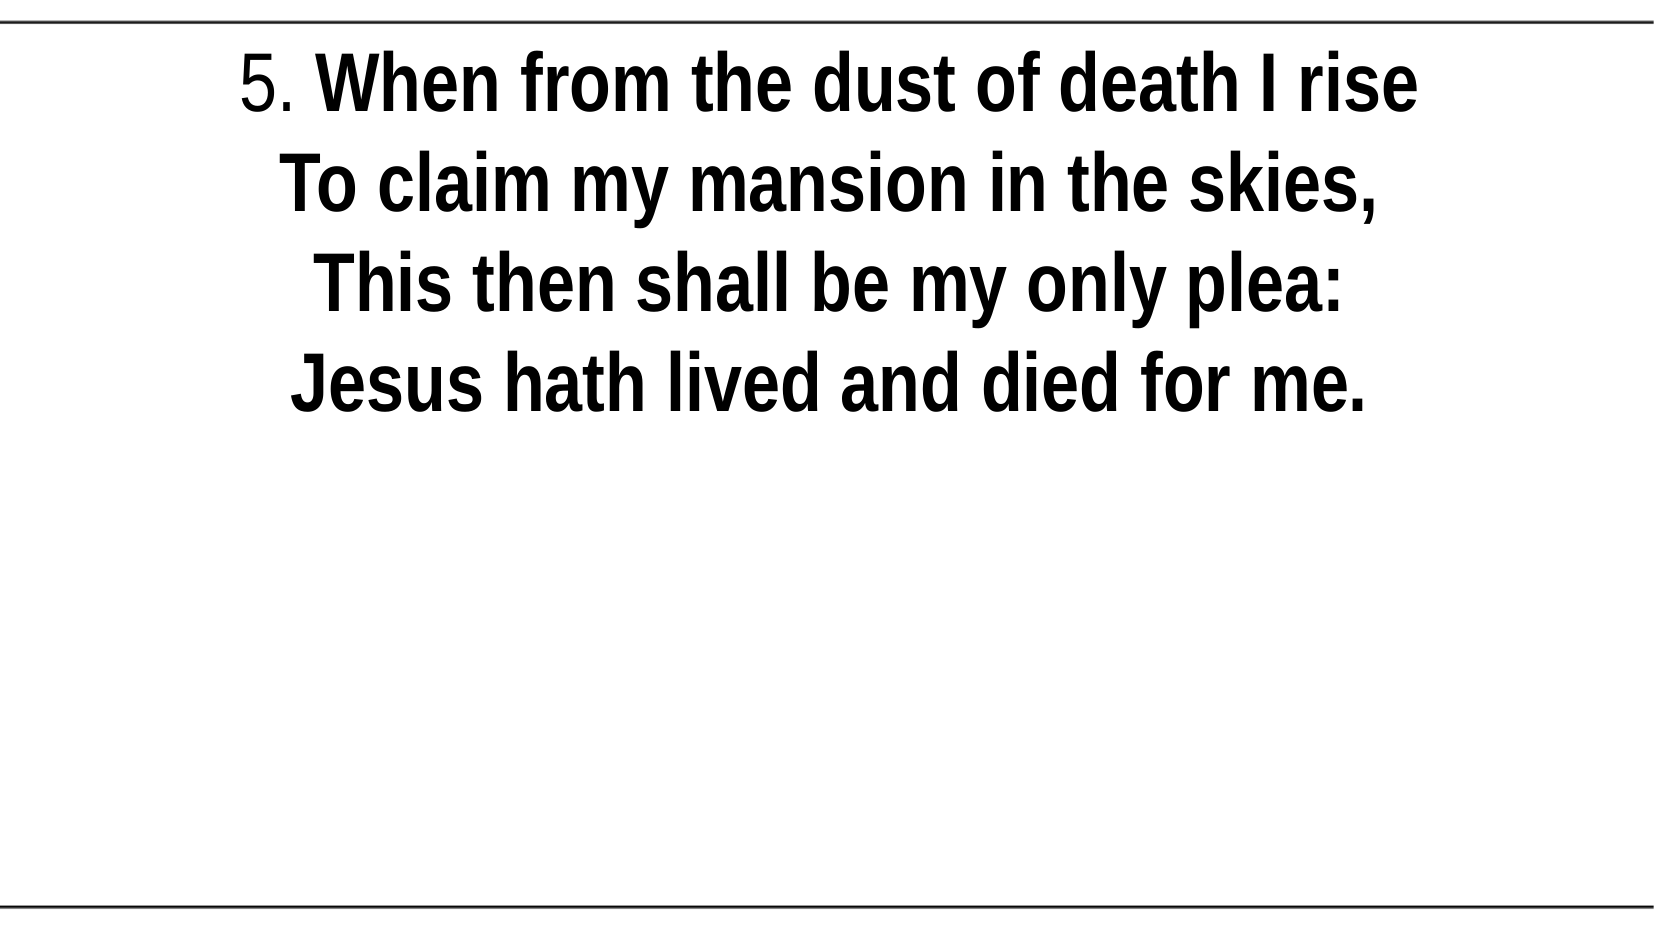

5. When from the dust of death I rise
To claim my mansion in the skies,
This then shall be my only plea:
Jesus hath lived and died for me.